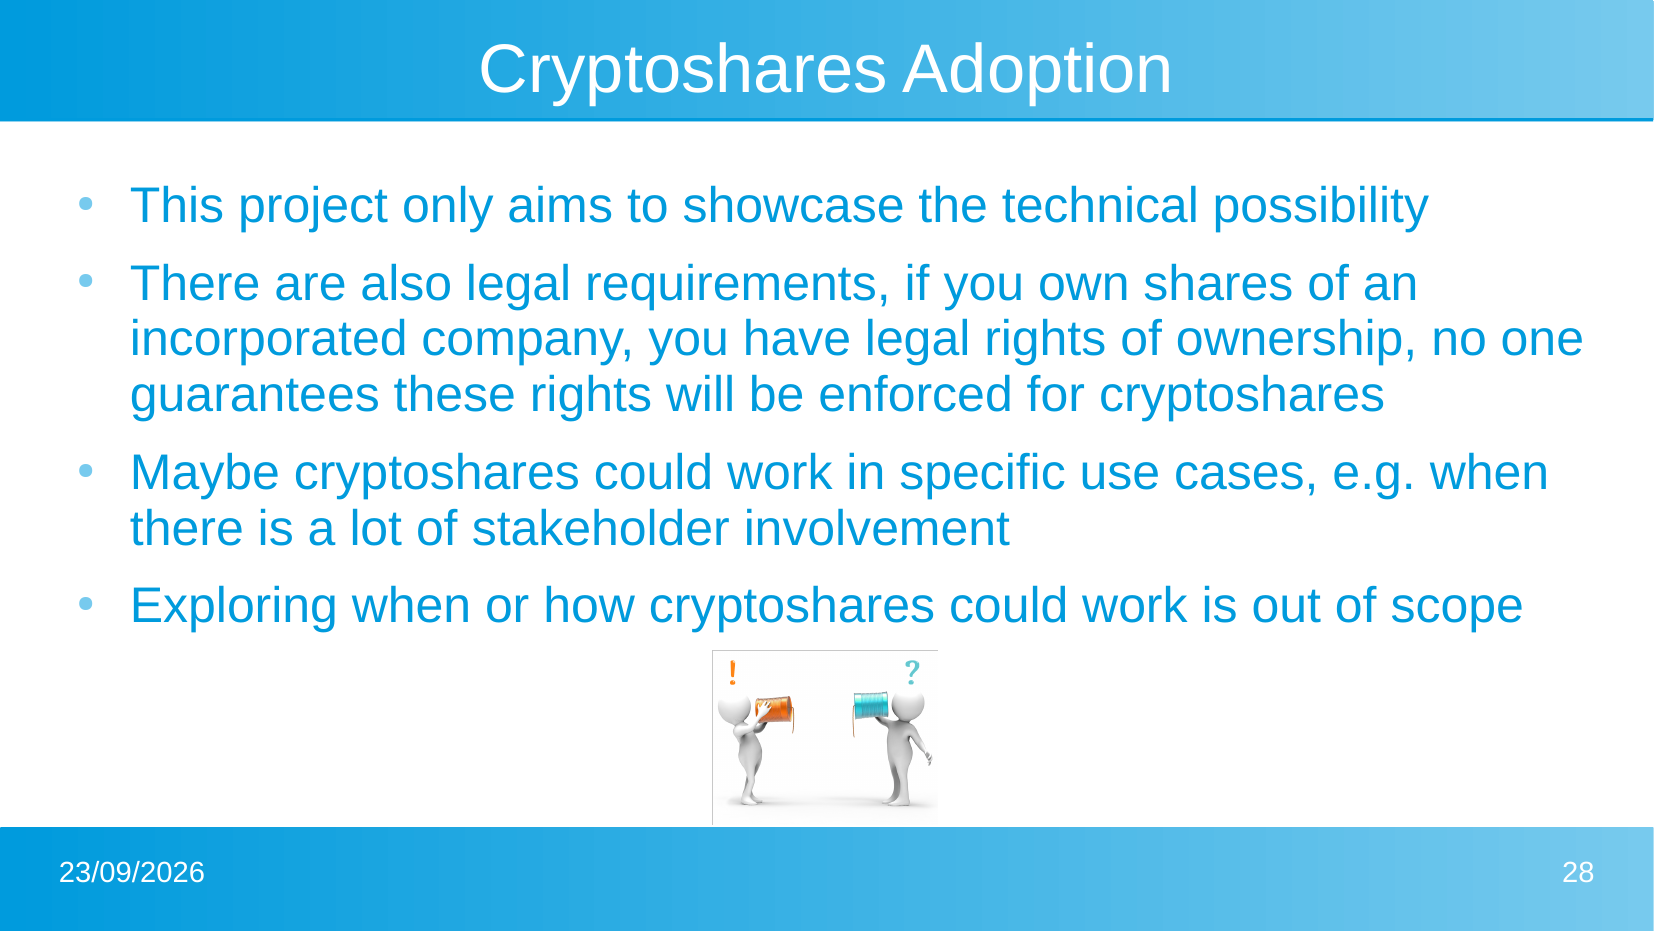

# Cryptoshares Adoption
This project only aims to showcase the technical possibility
There are also legal requirements, if you own shares of an incorporated company, you have legal rights of ownership, no one guarantees these rights will be enforced for cryptoshares
Maybe cryptoshares could work in specific use cases, e.g. when there is a lot of stakeholder involvement
Exploring when or how cryptoshares could work is out of scope
28